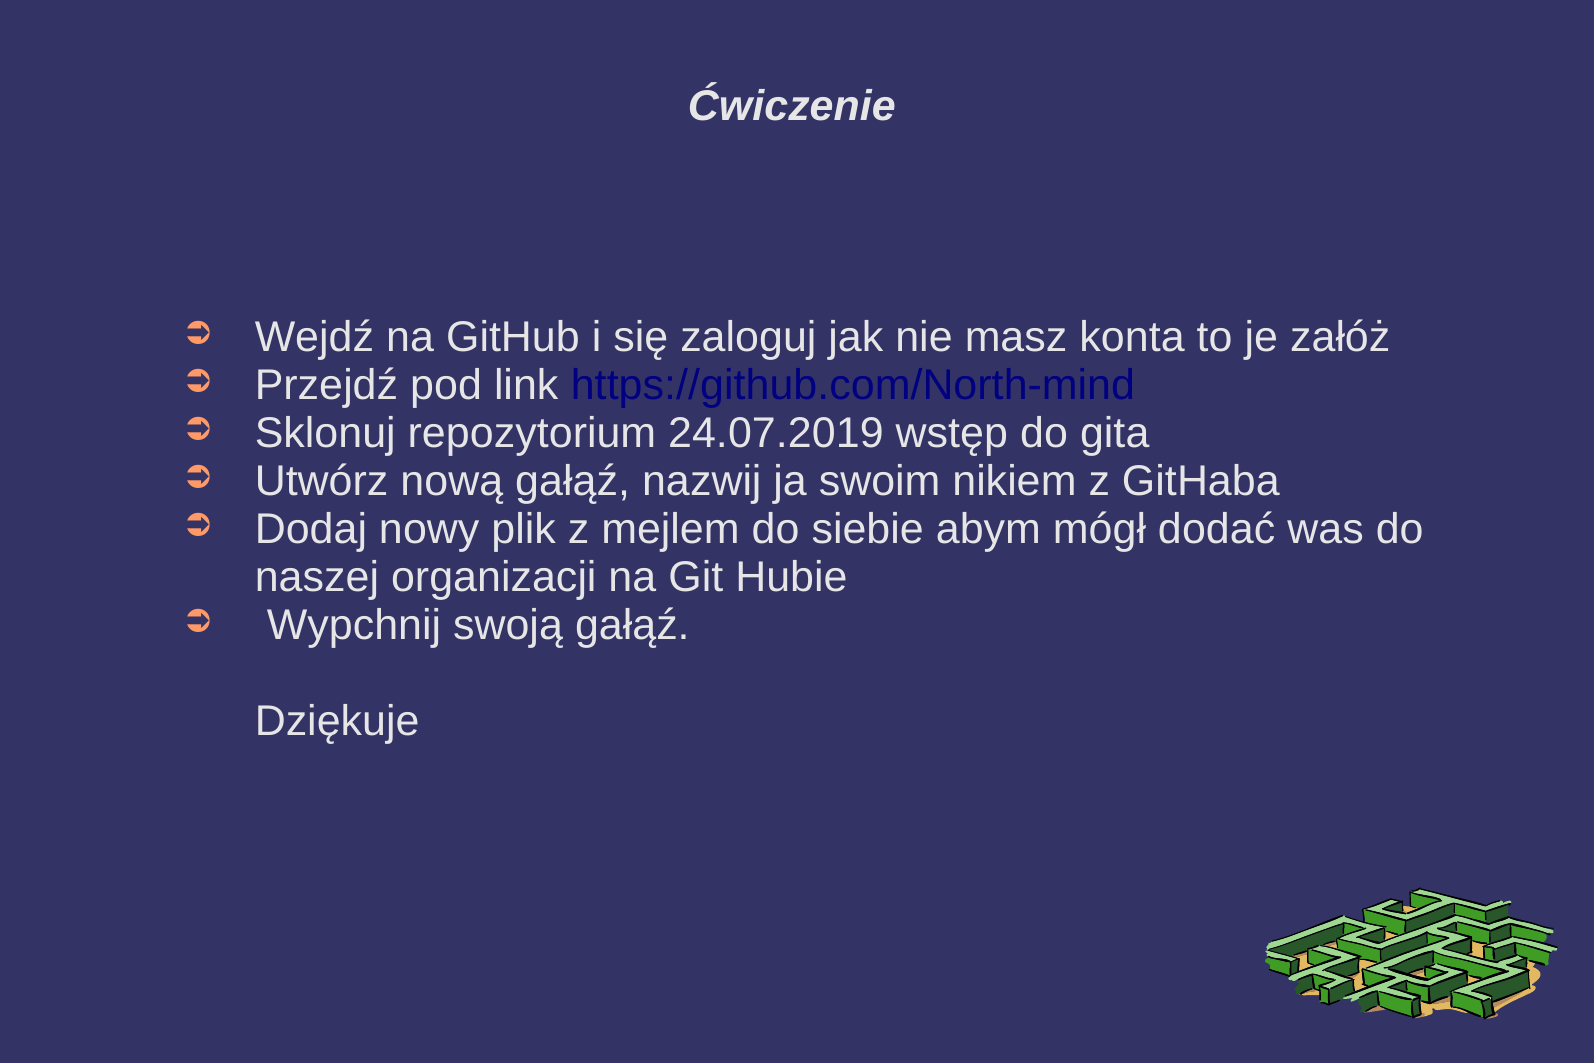

# Ćwiczenie
Wejdź na GitHub i się zaloguj jak nie masz konta to je załóż
Przejdź pod link https://github.com/North-mind
Sklonuj repozytorium 24.07.2019 wstęp do gita
Utwórz nową gałąź, nazwij ja swoim nikiem z GitHaba
Dodaj nowy plik z mejlem do siebie abym mógł dodać was do naszej organizacji na Git Hubie
 Wypchnij swoją gałąź.
Dziękuje